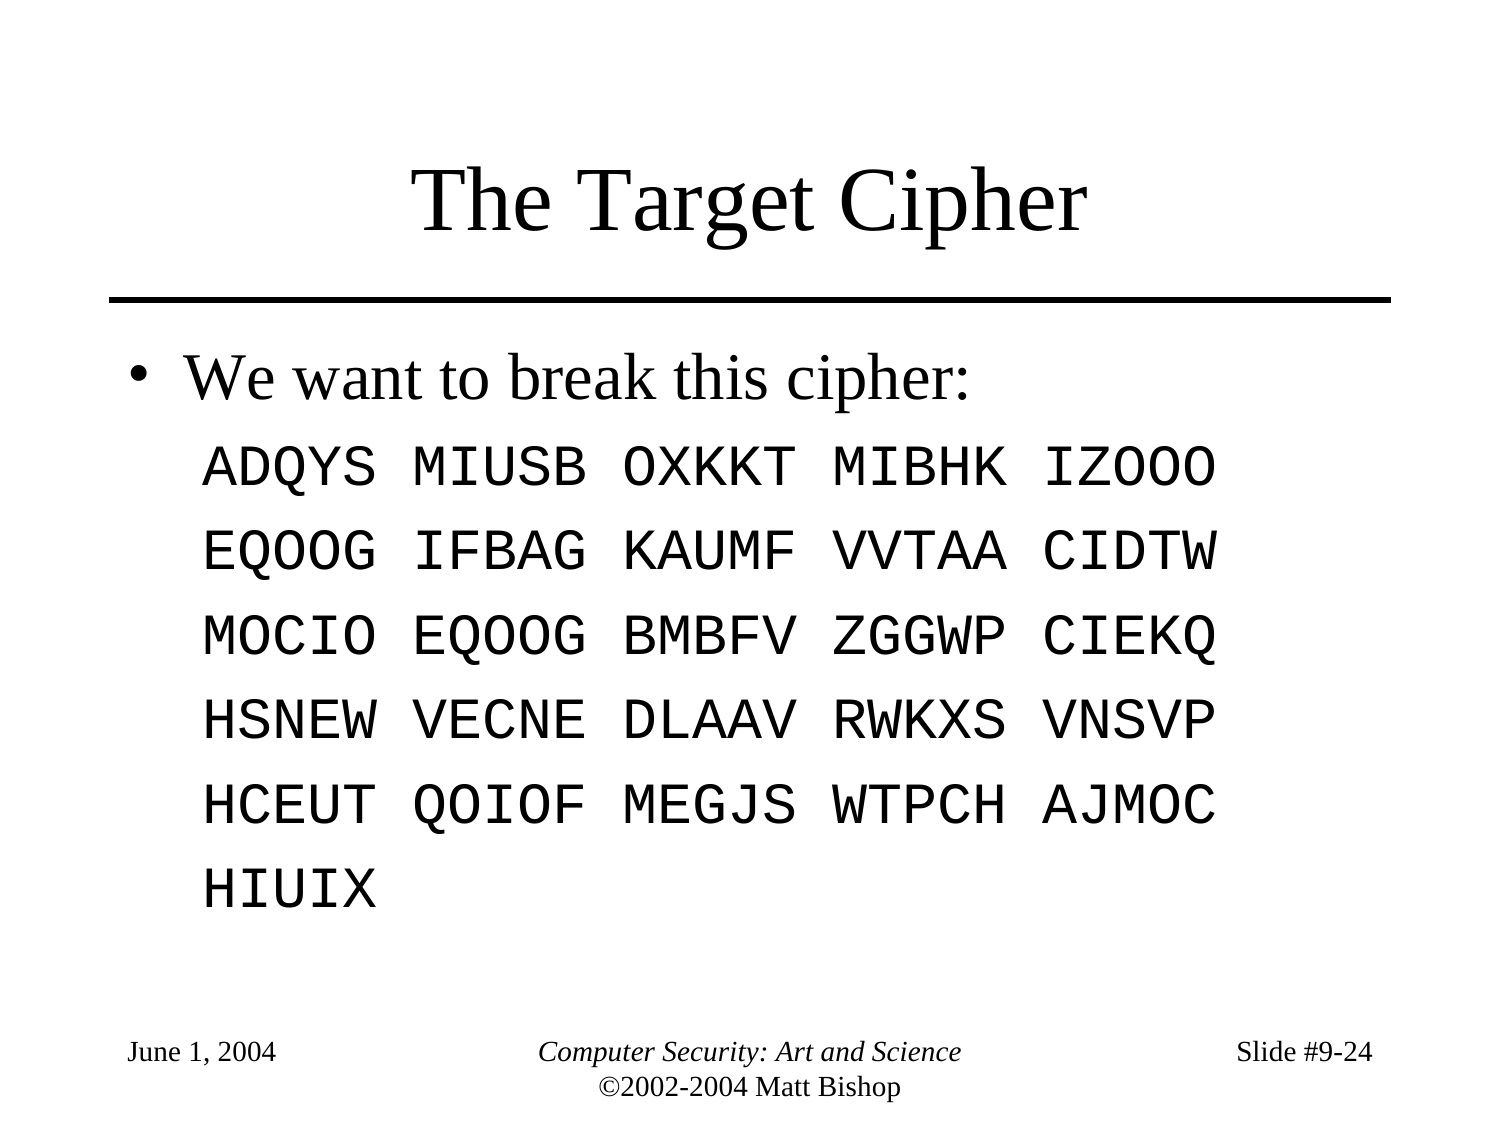

# The Target Cipher
We want to break this cipher:
ADQYS MIUSB OXKKT MIBHK IZOOO
EQOOG IFBAG KAUMF VVTAA CIDTW
MOCIO EQOOG BMBFV ZGGWP CIEKQ
HSNEW VECNE DLAAV RWKXS VNSVP
HCEUT QOIOF MEGJS WTPCH AJMOC
HIUIX
June 1, 2004
Computer Security: Art and Science
24